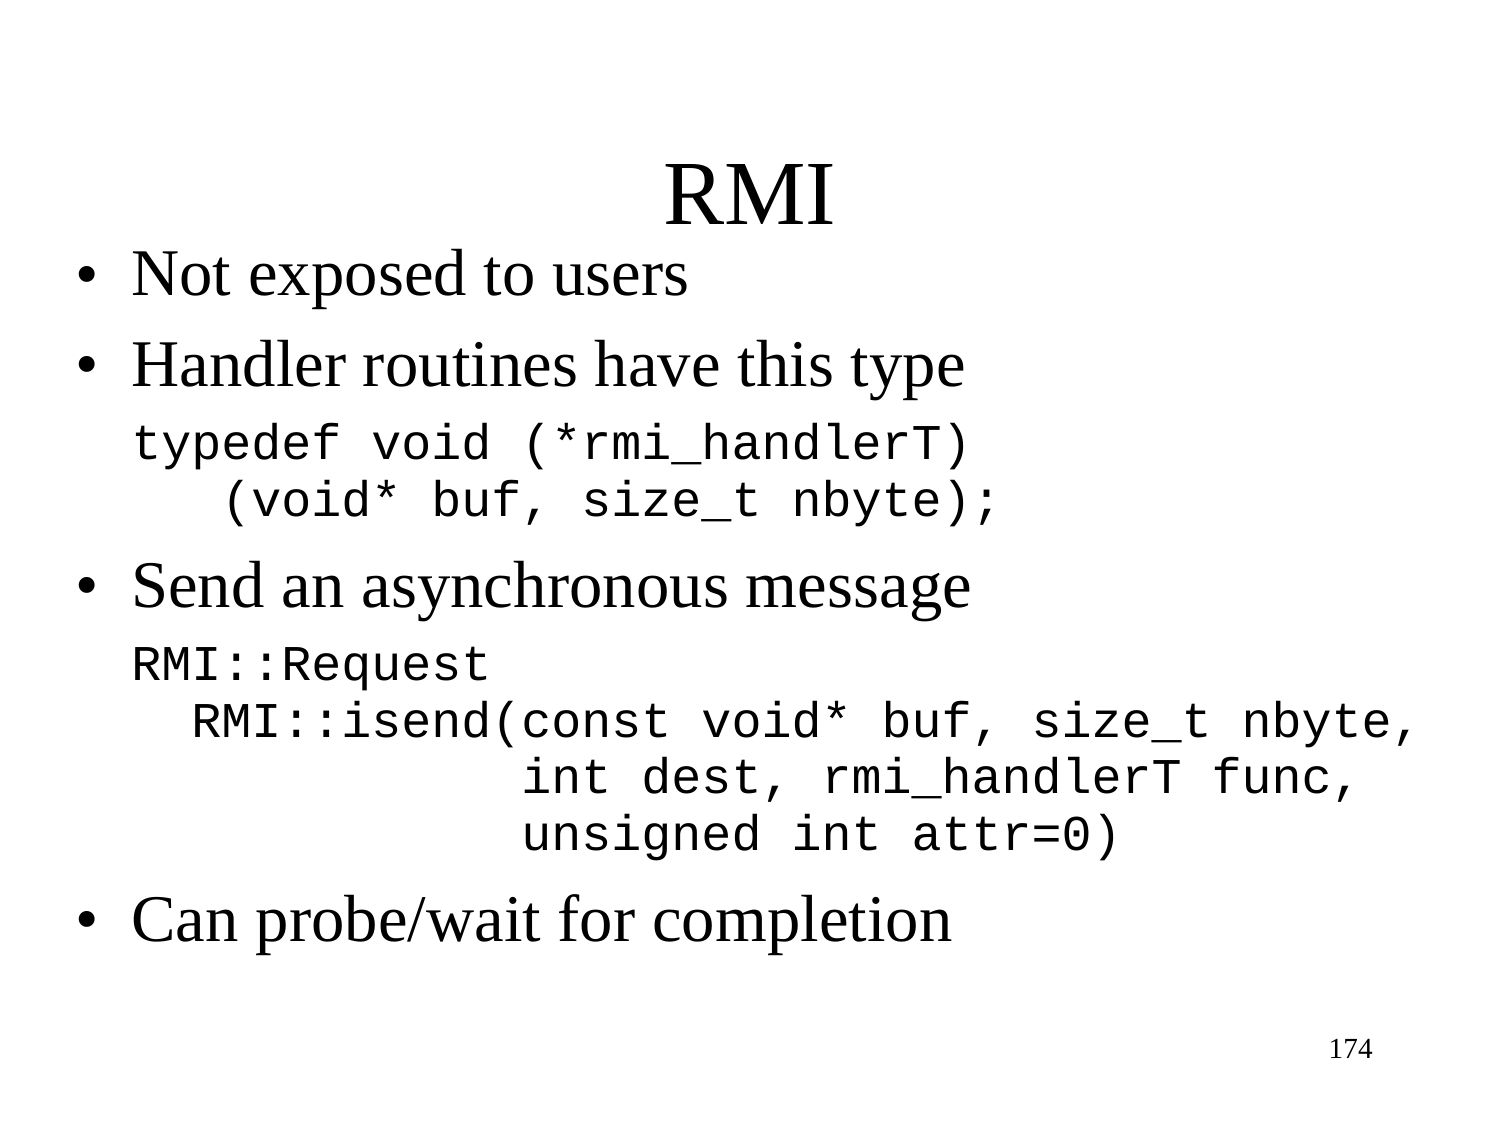

# RMI
Not exposed to users
Handler routines have this type
typedef void (*rmi_handlerT)
 (void* buf, size_t nbyte);
Send an asynchronous message
RMI::Request
 RMI::isend(const void* buf, size_t nbyte,
 int dest, rmi_handlerT func,
 unsigned int attr=0)
Can probe/wait for completion
174